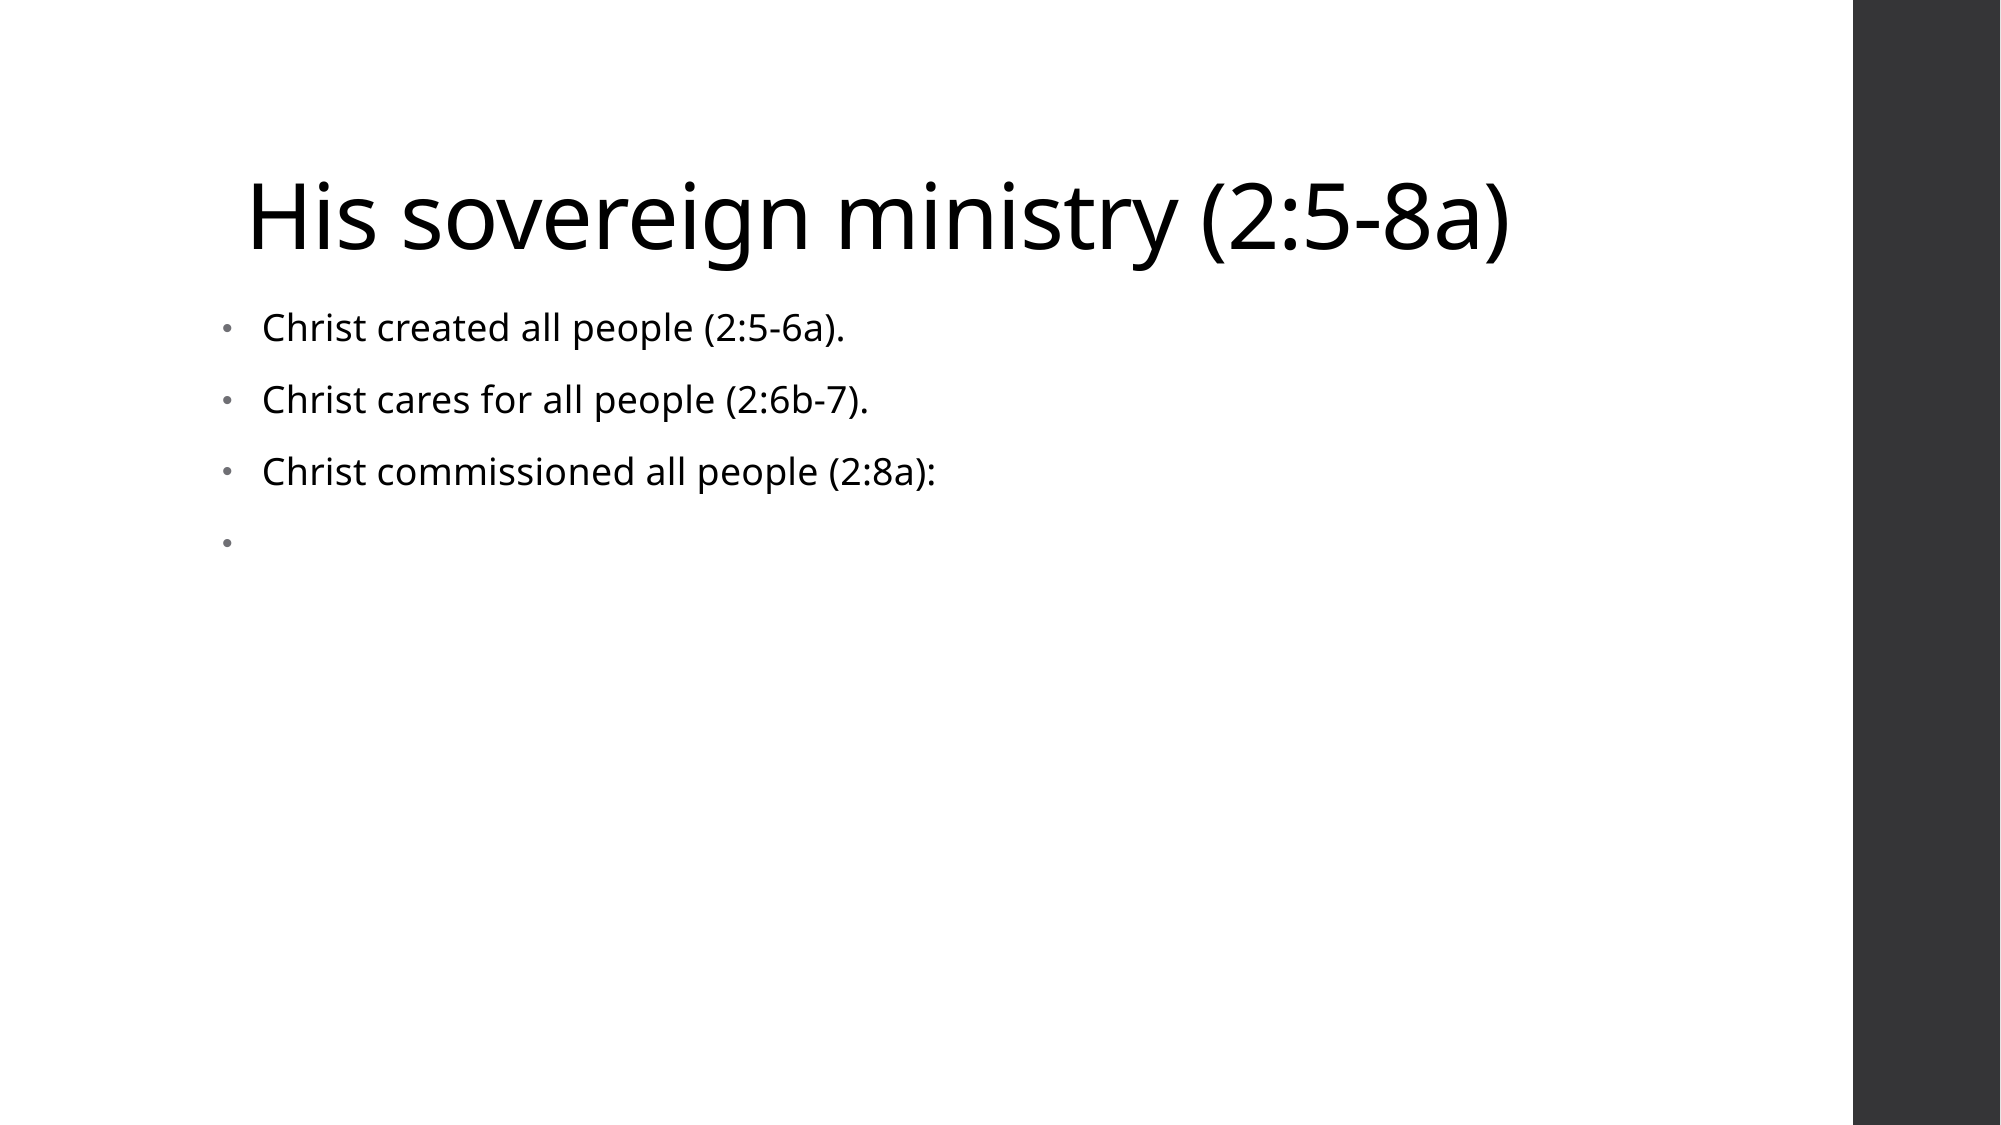

# His sovereign ministry (2:5-8a)
 Christ created all people (2:5-6a).
 Christ cares for all people (2:6b-7).
 Christ commissioned all people (2:8a):